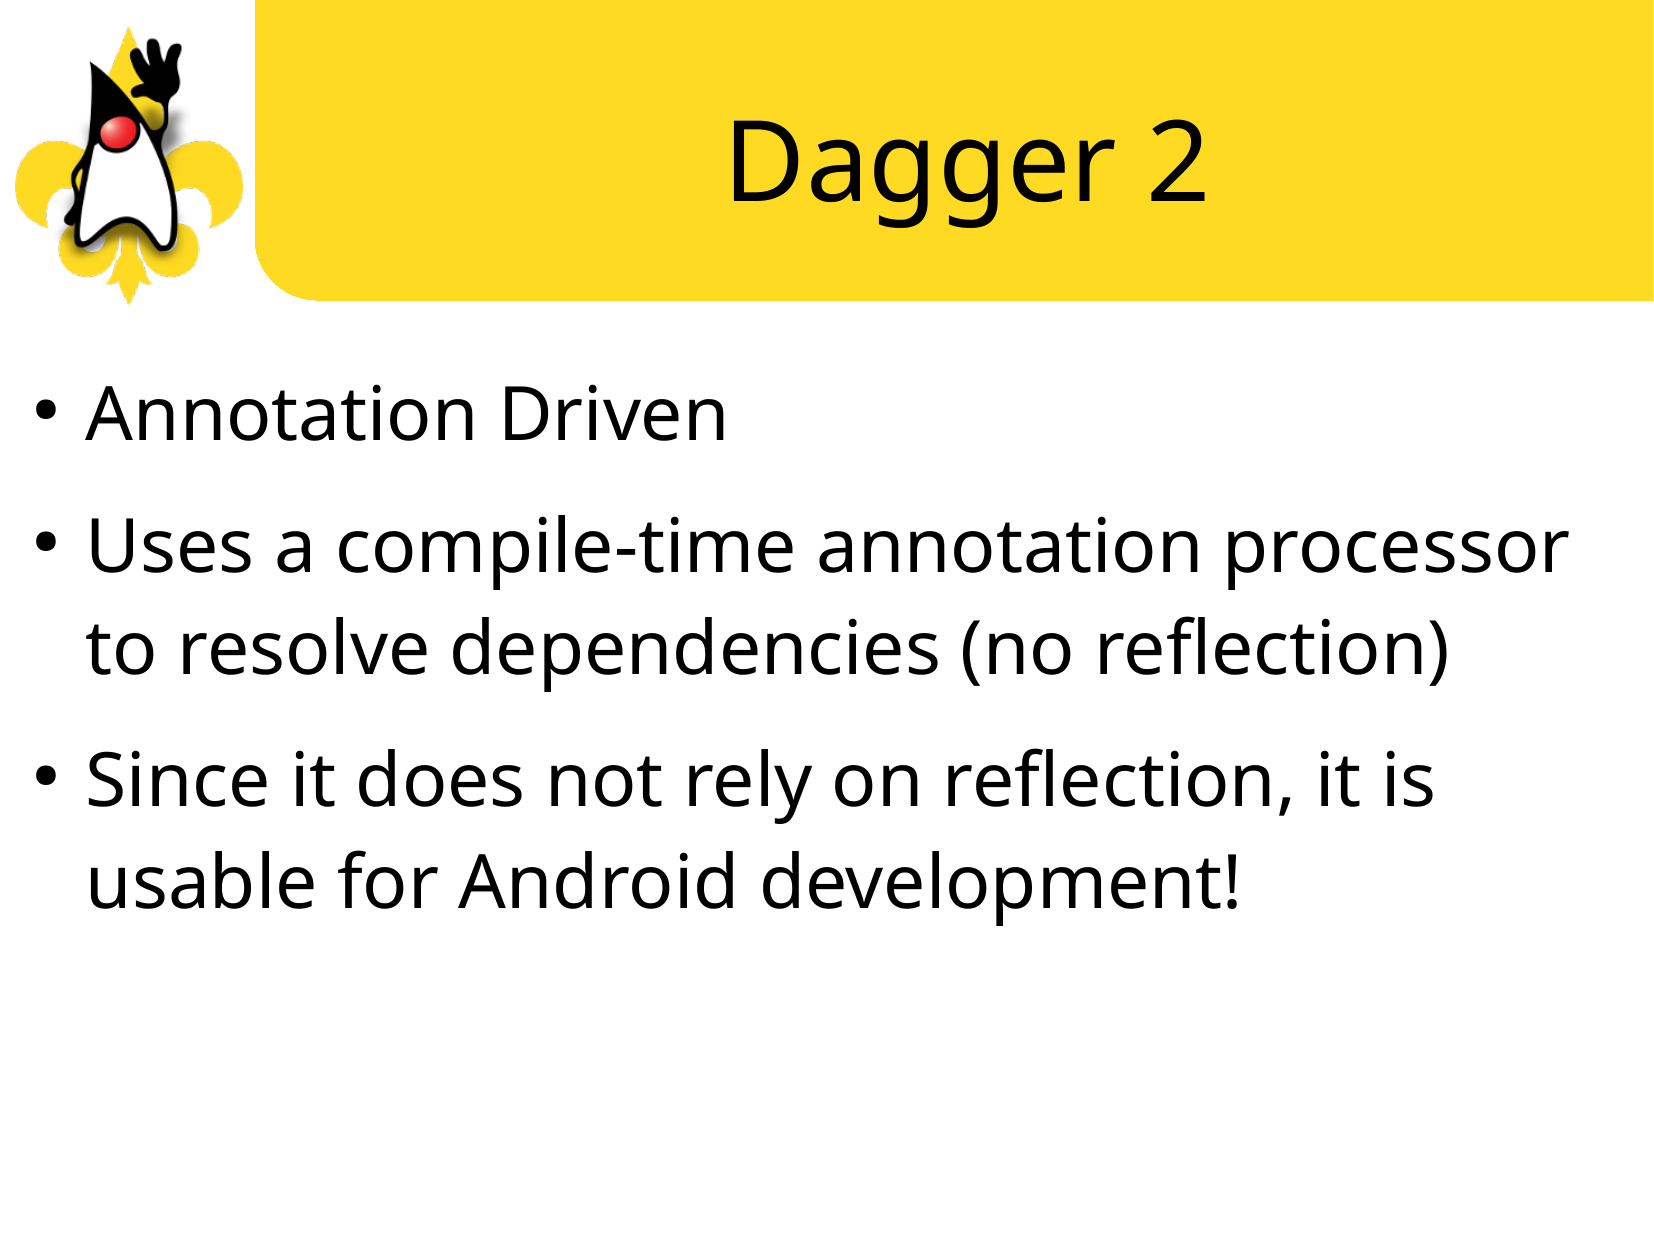

# Dagger 2
Annotation Driven
Uses a compile-time annotation processor to resolve dependencies (no reflection)
Since it does not rely on reflection, it is usable for Android development!